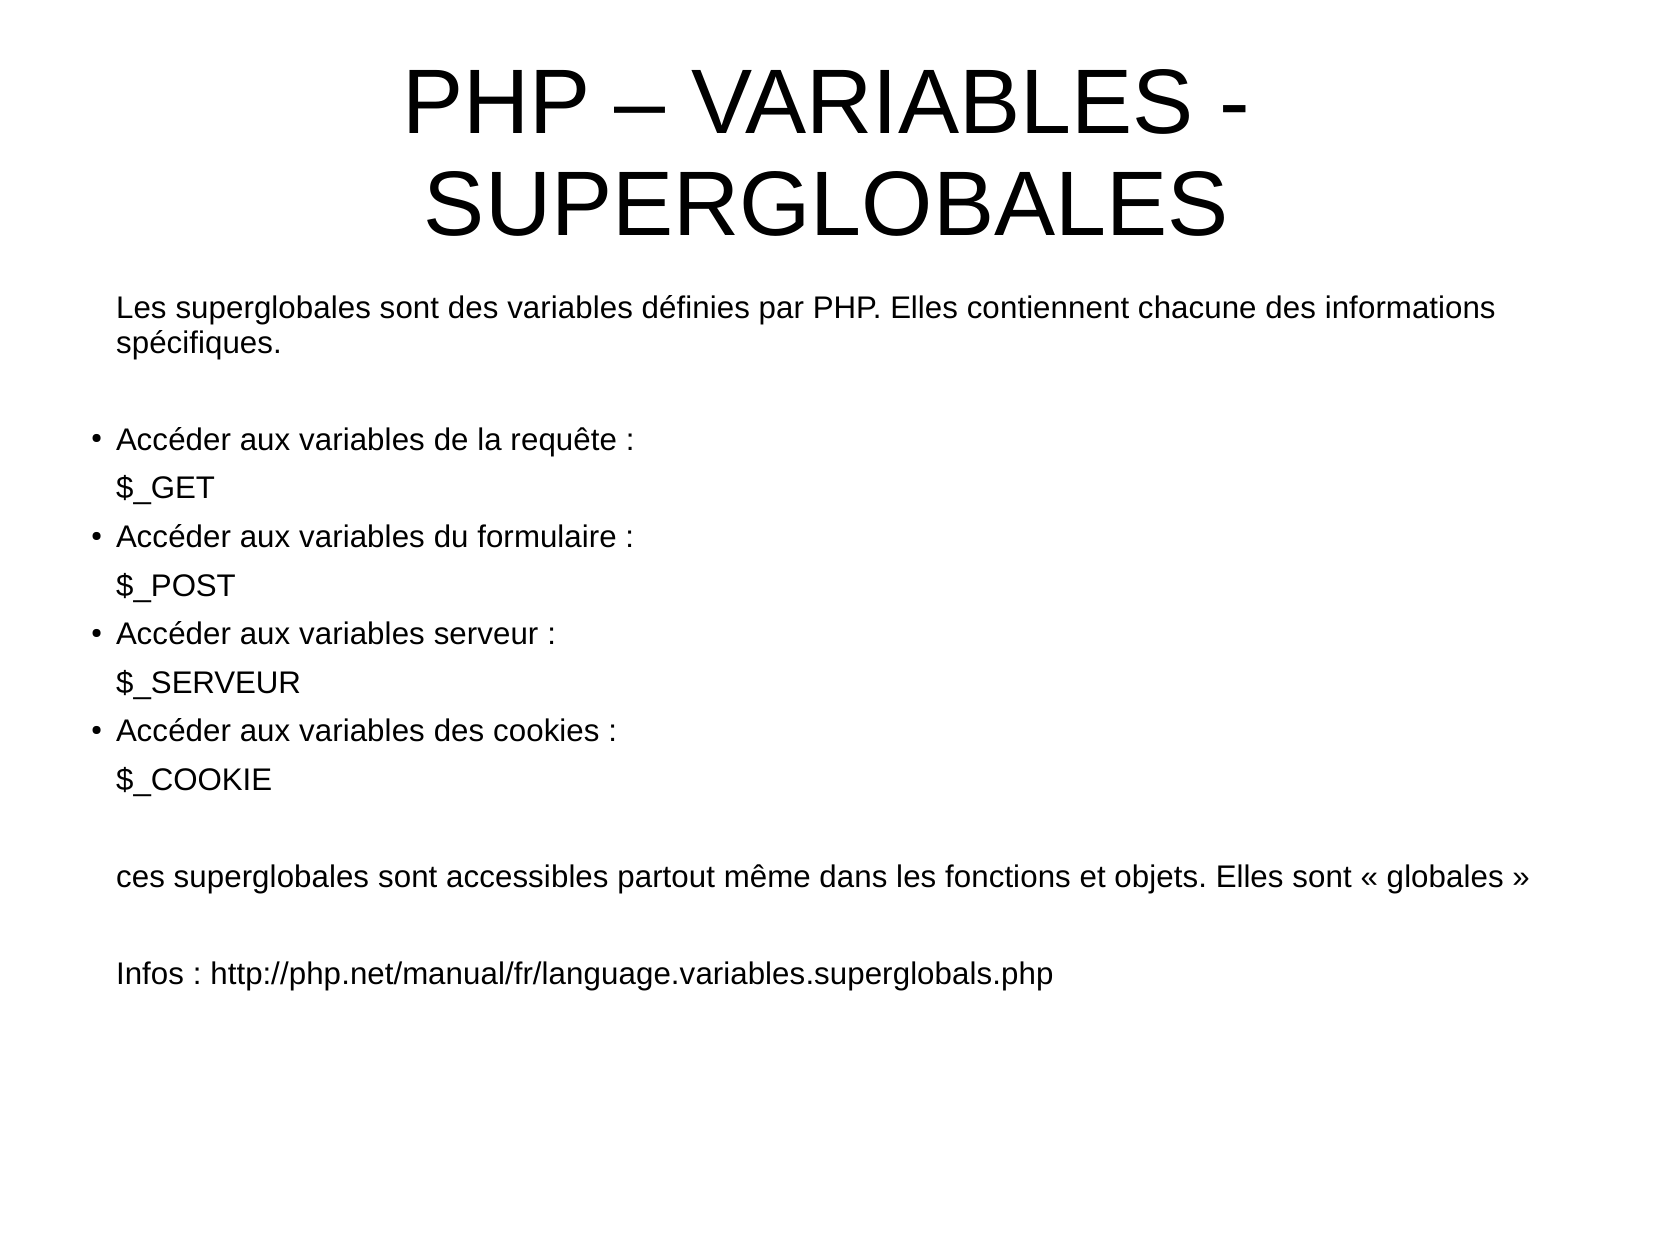

# PHP – VARIABLES - SUPERGLOBALES
Les superglobales sont des variables définies par PHP. Elles contiennent chacune des informations spécifiques.
Accéder aux variables de la requête :
$_GET
Accéder aux variables du formulaire :
$_POST
Accéder aux variables serveur :
$_SERVEUR
Accéder aux variables des cookies :
$_COOKIE
ces superglobales sont accessibles partout même dans les fonctions et objets. Elles sont « globales »
Infos : http://php.net/manual/fr/language.variables.superglobals.php